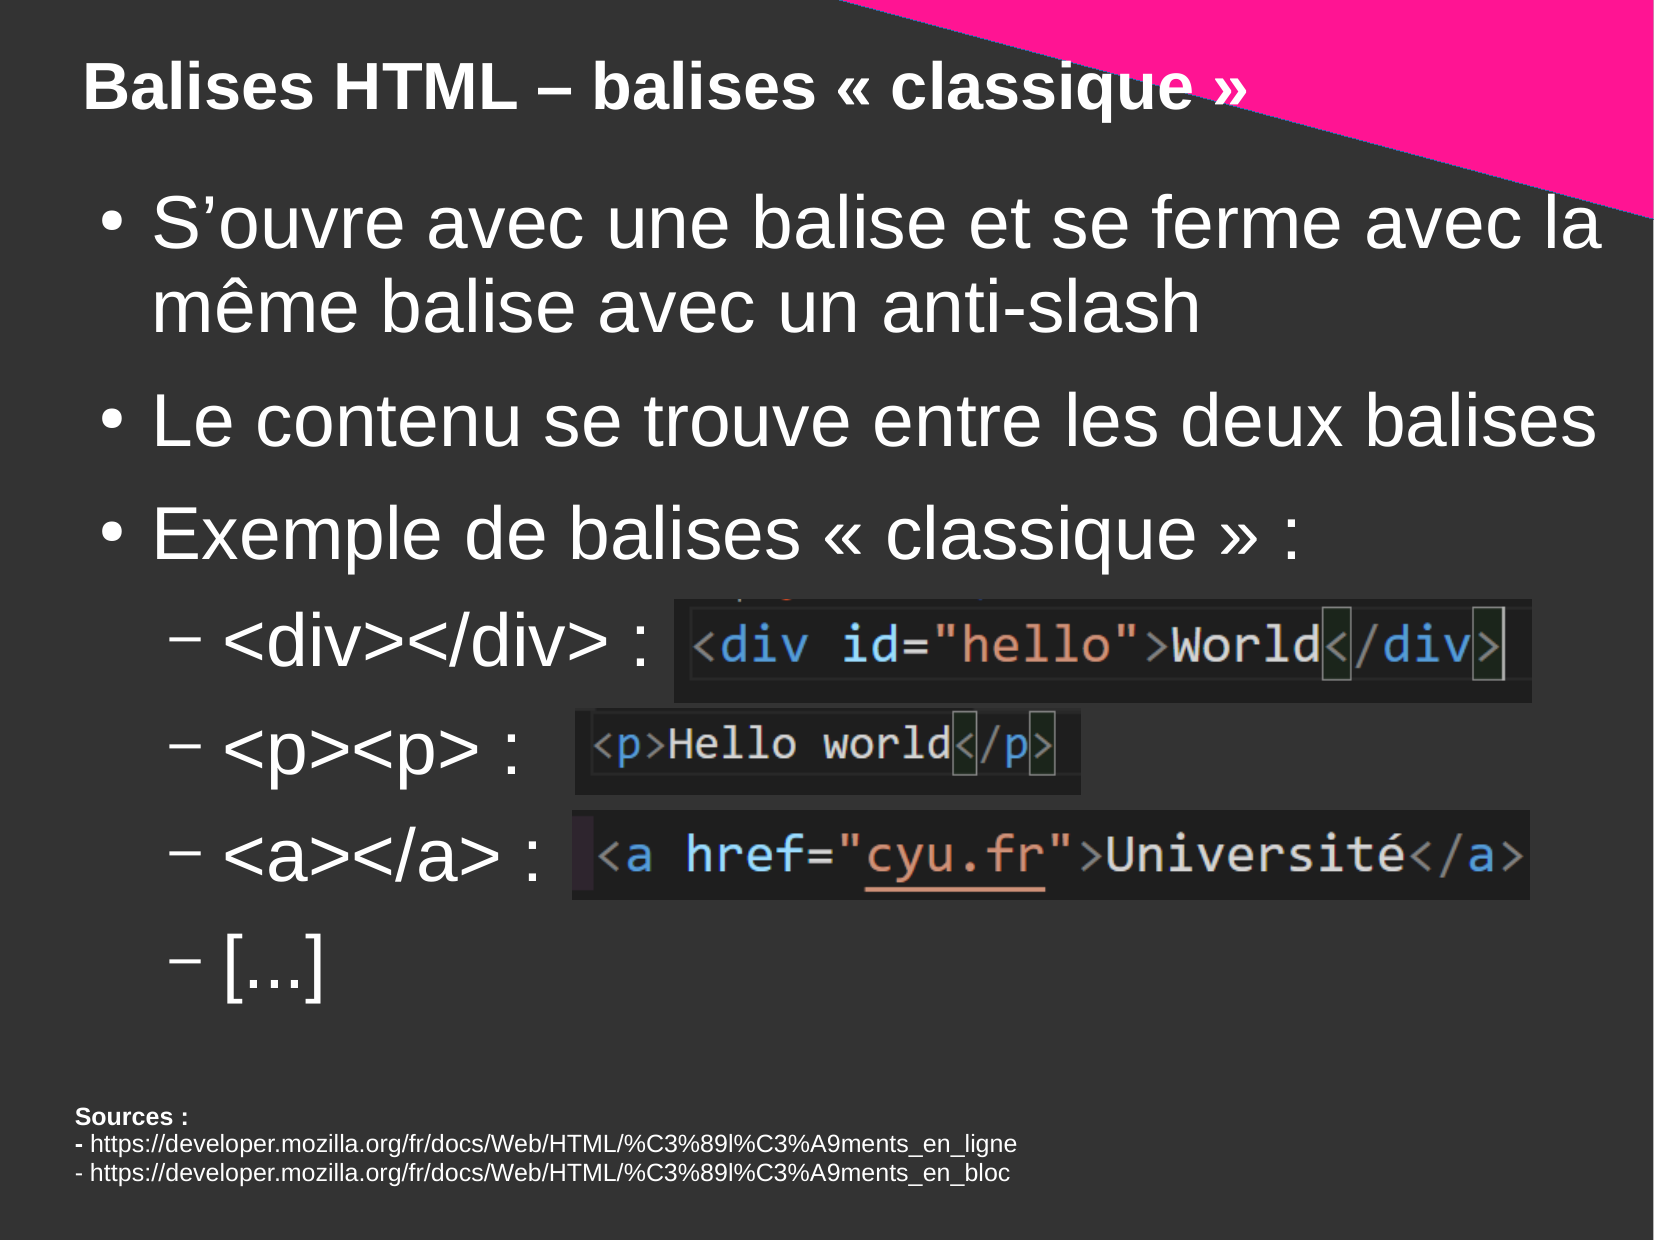

# Balises HTML – balises « classique »
S’ouvre avec une balise et se ferme avec la même balise avec un anti-slash
Le contenu se trouve entre les deux balises
Exemple de balises « classique » :
<div></div> :
<p><p> :
<a></a> :
[...]
Sources :
- https://developer.mozilla.org/fr/docs/Web/HTML/%C3%89l%C3%A9ments_en_ligne
- https://developer.mozilla.org/fr/docs/Web/HTML/%C3%89l%C3%A9ments_en_bloc